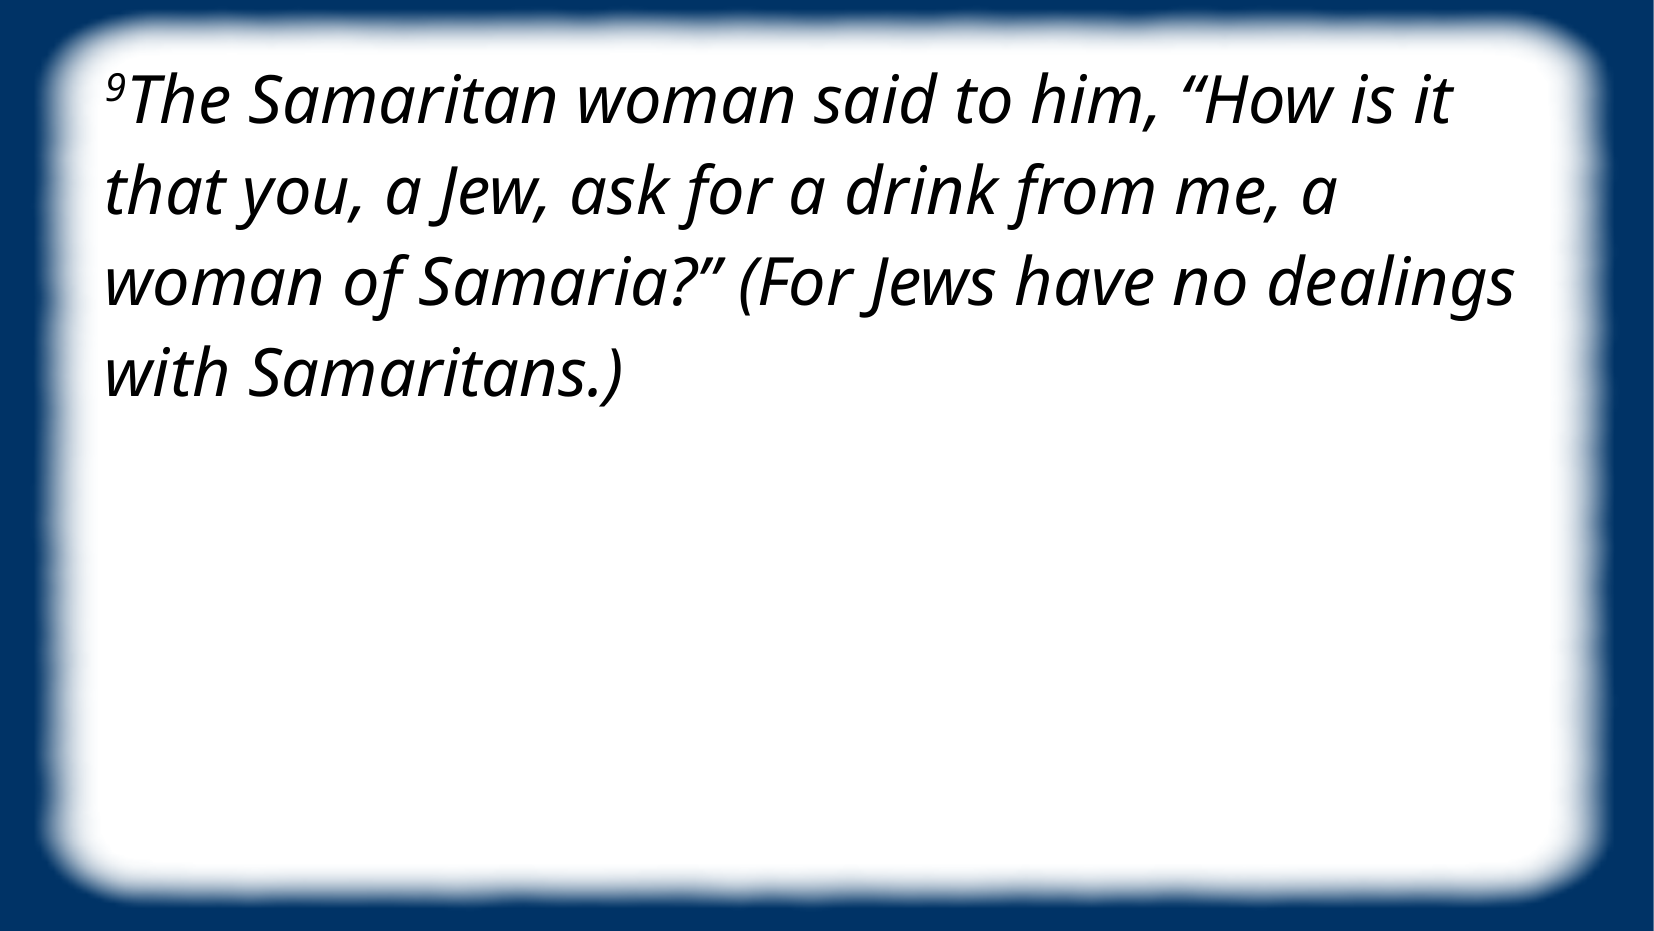

9The Samaritan woman said to him, “How is it that you, a Jew, ask for a drink from me, a woman of Samaria?” (For Jews have no dealings with Samaritans.)